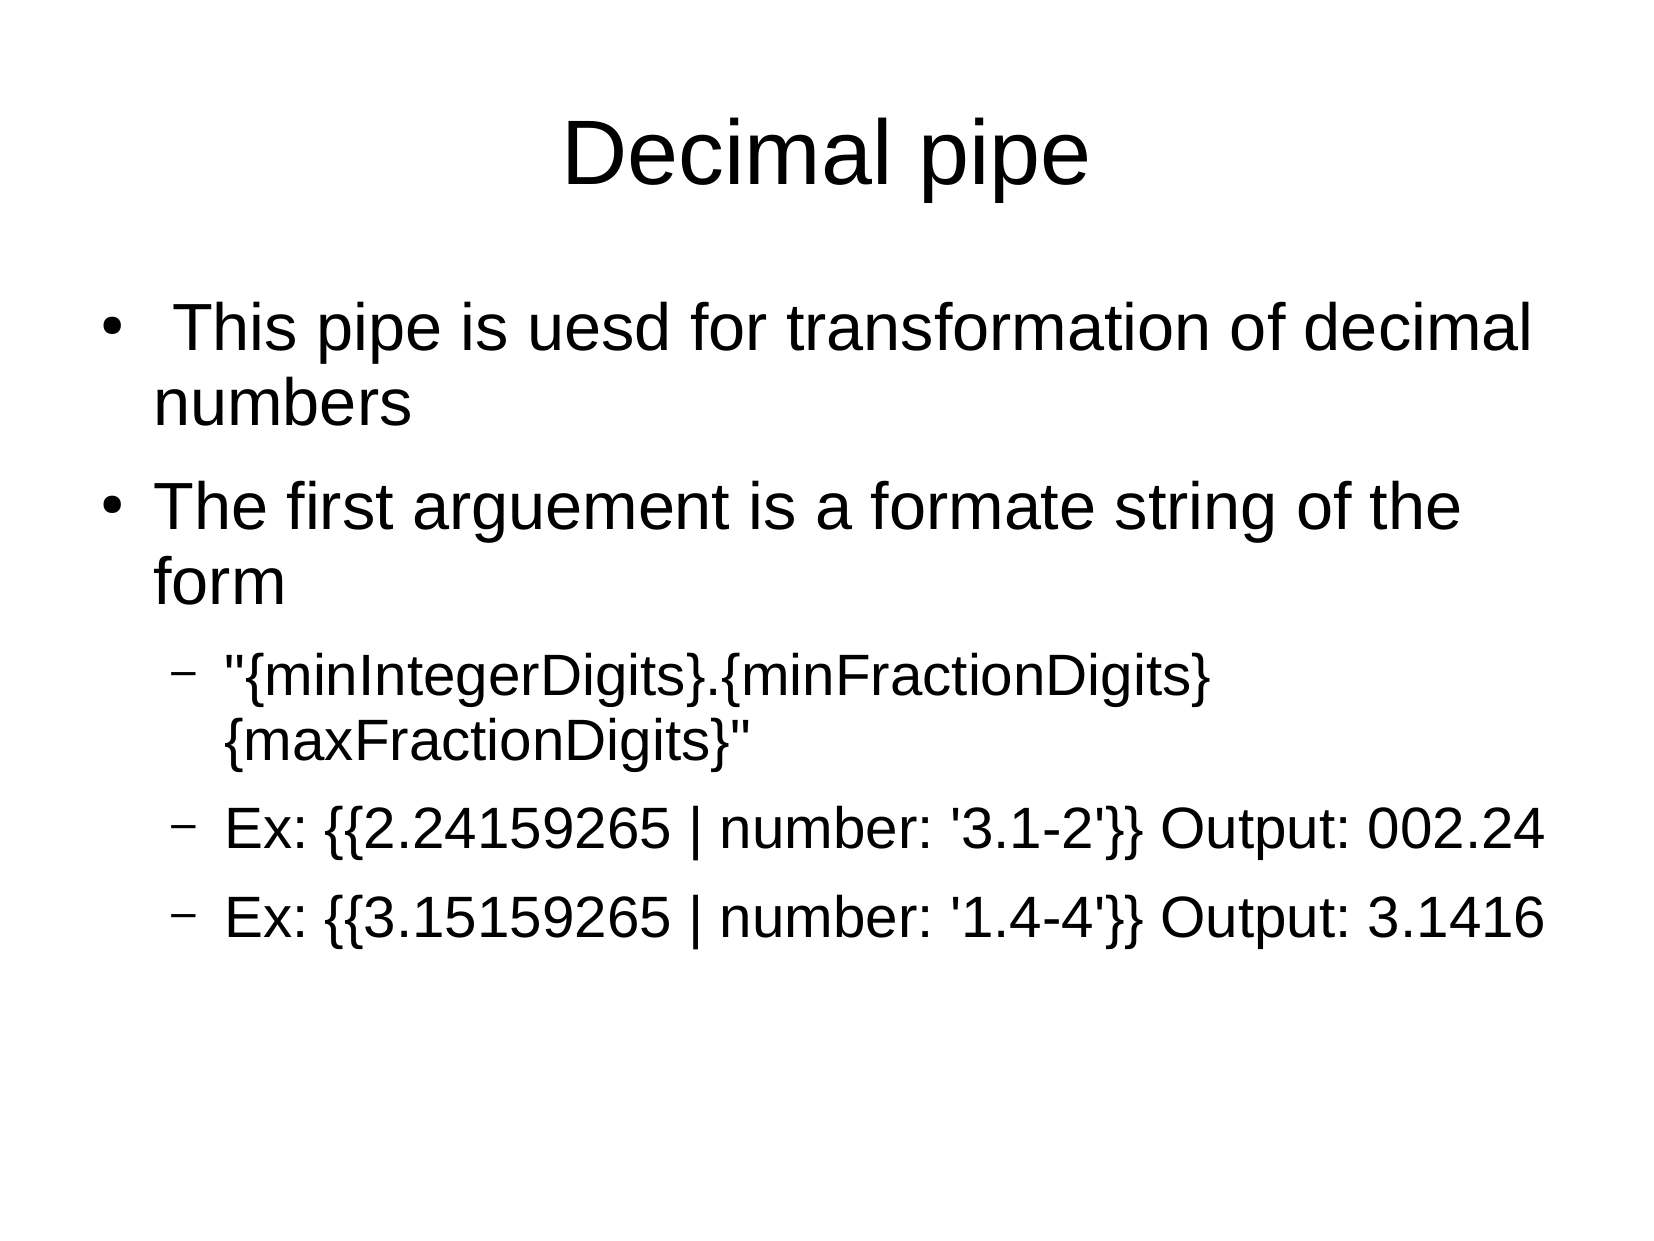

# Decimal pipe
 This pipe is uesd for transformation of decimal numbers
The first arguement is a formate string of the form
"{minIntegerDigits}.{minFractionDigits}{maxFractionDigits}"
Ex: {{2.24159265 | number: '3.1-2'}} Output: 002.24
Ex: {{3.15159265 | number: '1.4-4'}} Output: 3.1416